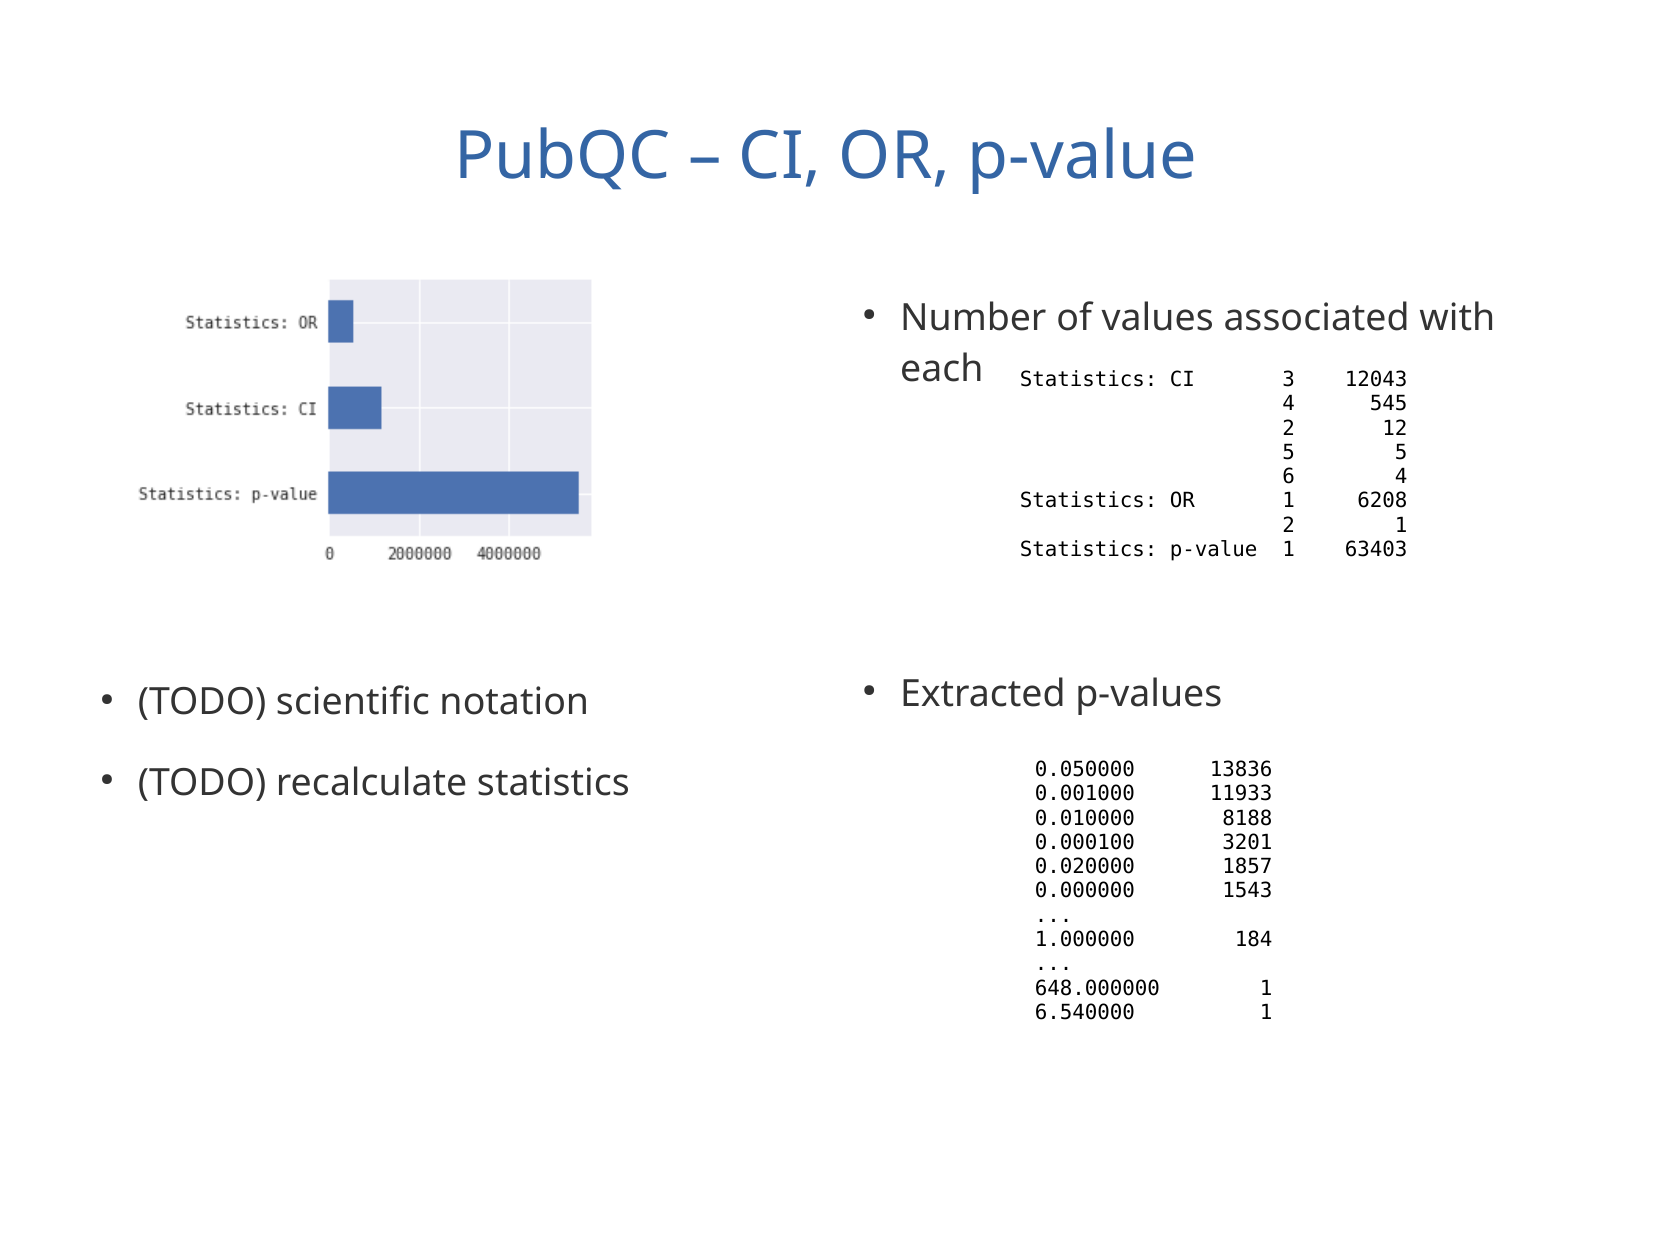

# PubQC – CI, OR, p-value
Number of values associated with each
Statistics: CI 3 12043
 4 545
 2 12
 5 5
 6 4
Statistics: OR 1 6208
 2 1
Statistics: p-value 1 63403
Extracted p-values
(TODO) scientific notation
(TODO) recalculate statistics
0.050000 13836
0.001000 11933
0.010000 8188
0.000100 3201
0.020000 1857
0.000000 1543
...
1.000000 184
...
648.000000 1
6.540000 1